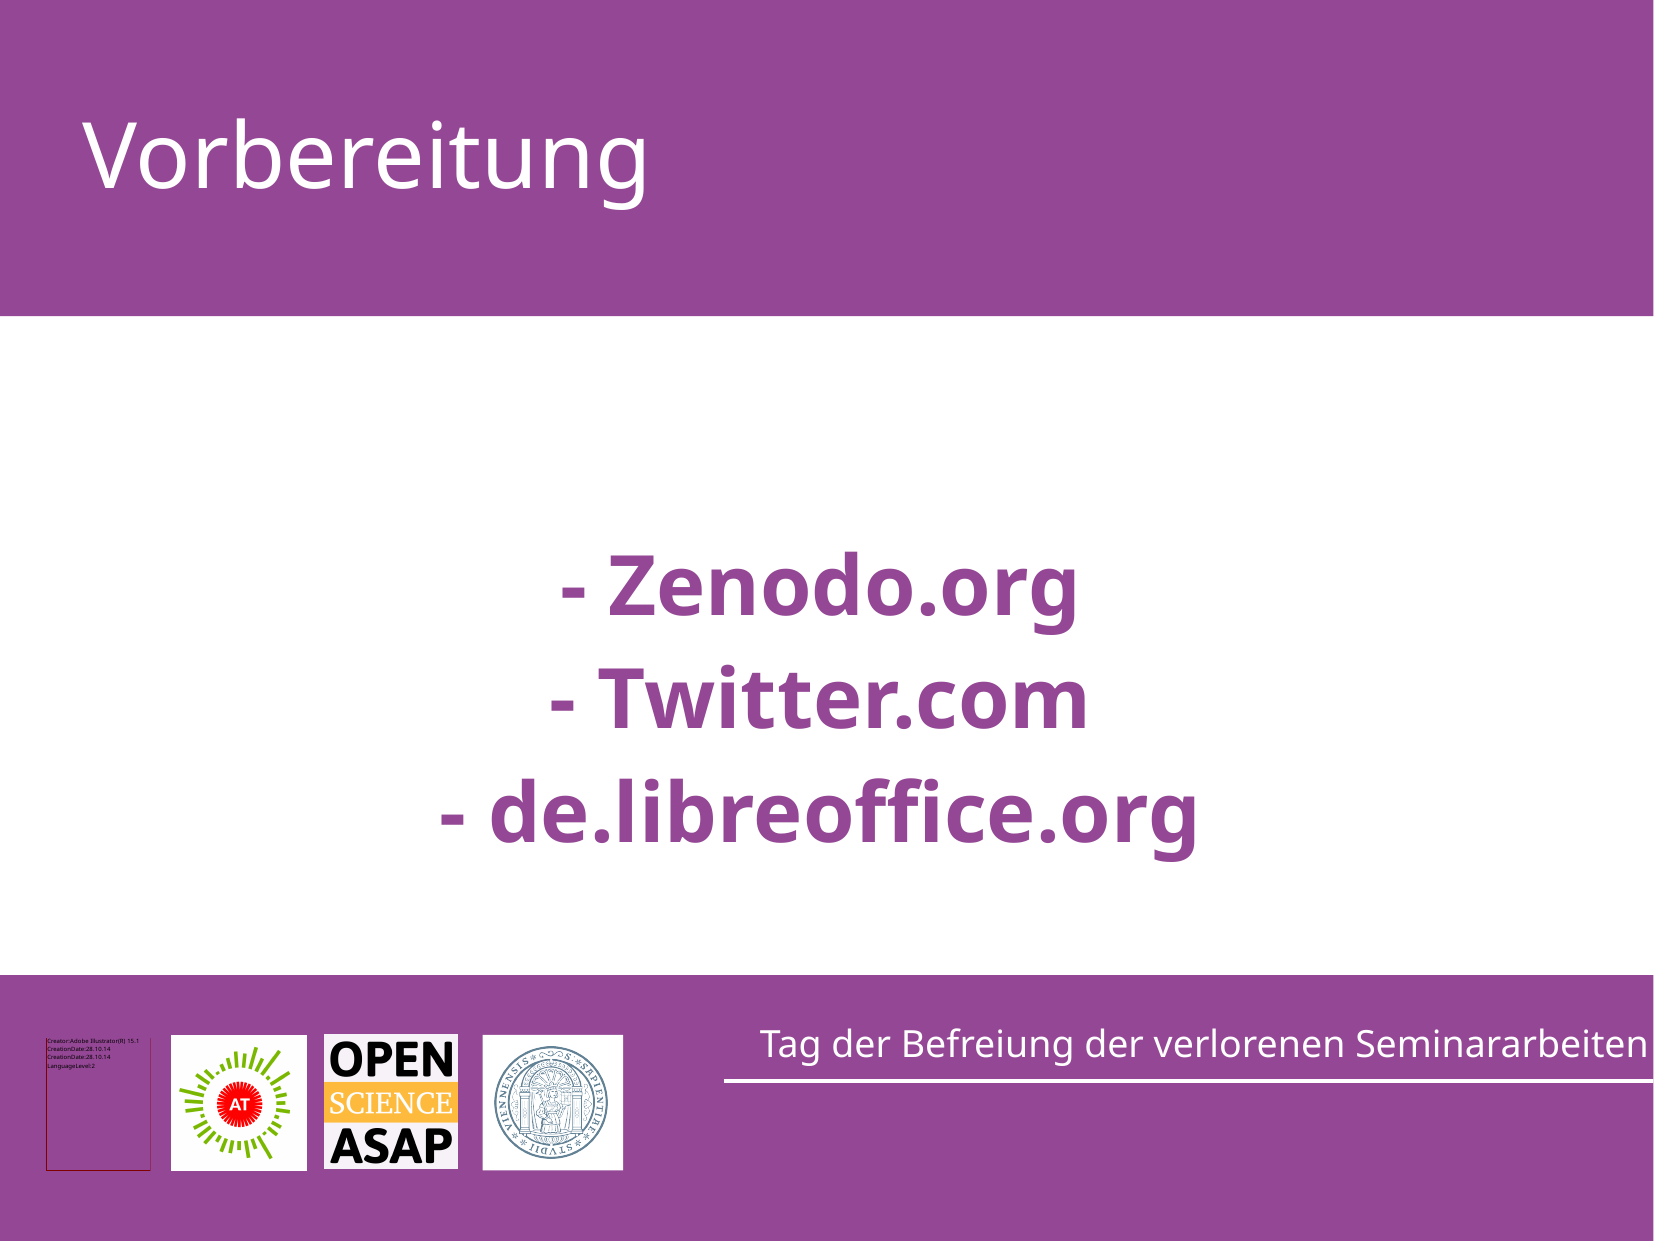

# Vorbereitung
- Zenodo.org
- Twitter.com
- de.libreoffice.org
Tag der Befreiung der verlorenen Seminararbeiten